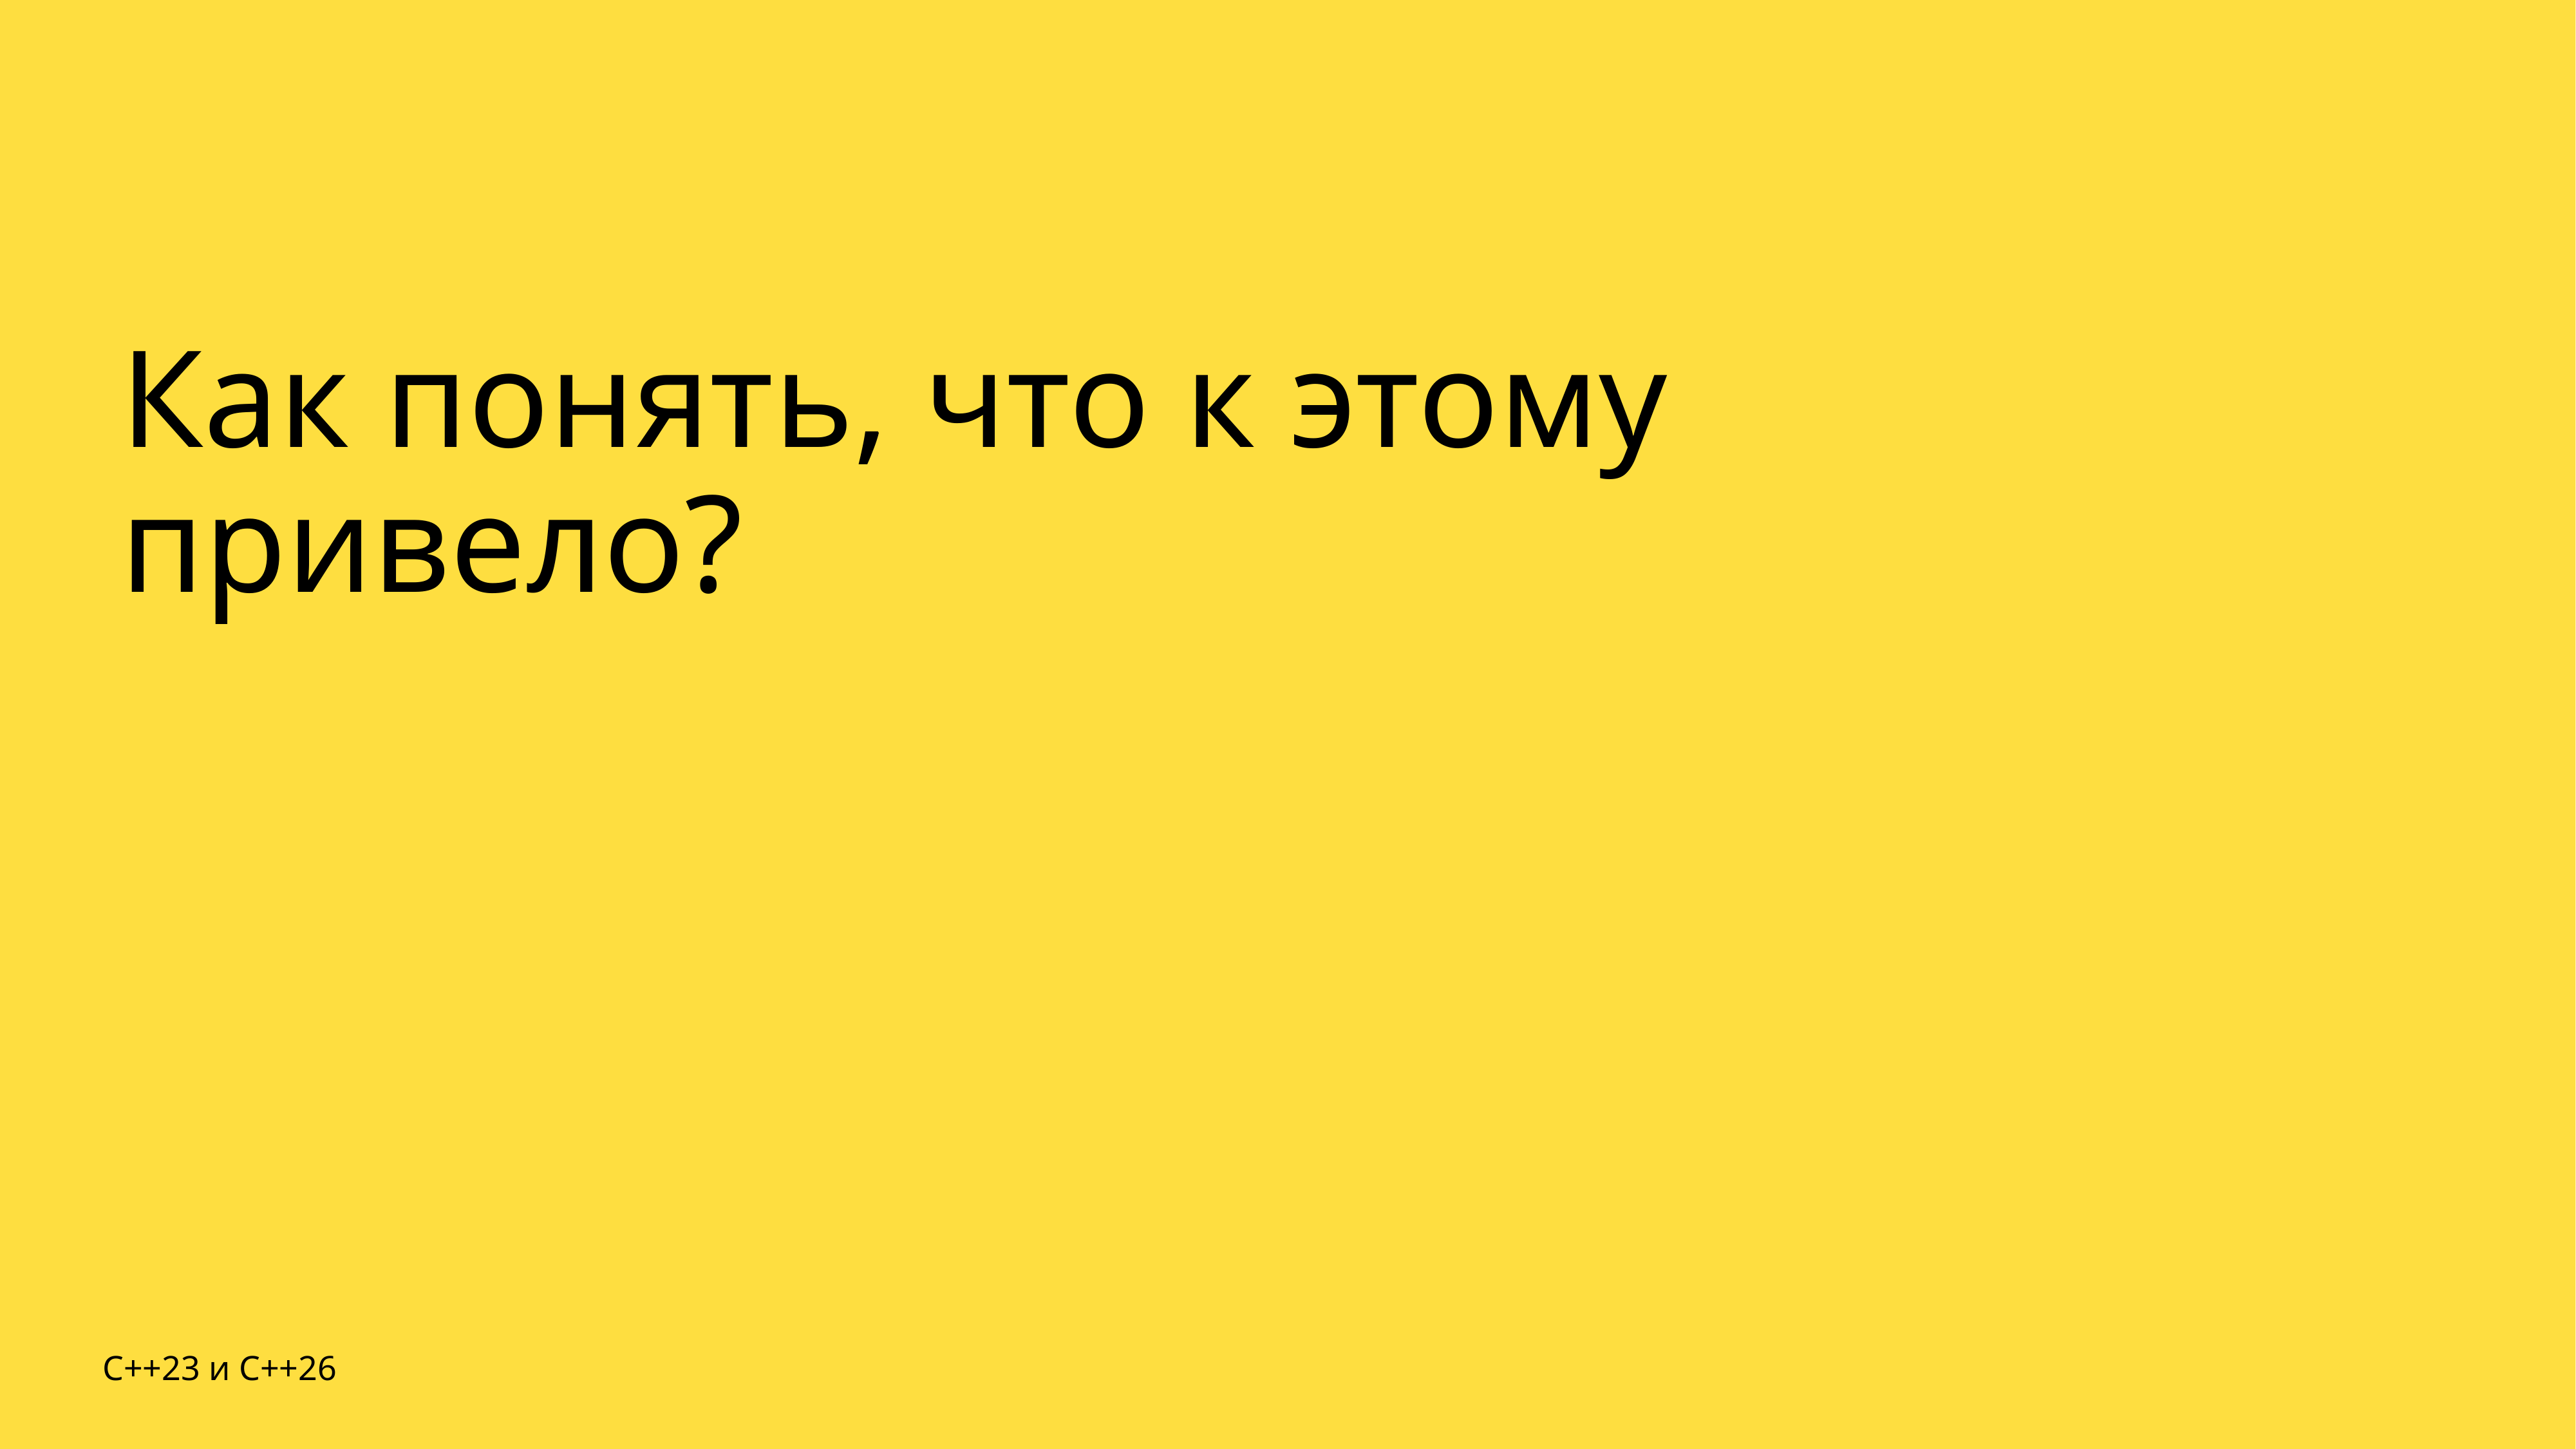

# Как понять, что к этому привело?
C++23 и C++26